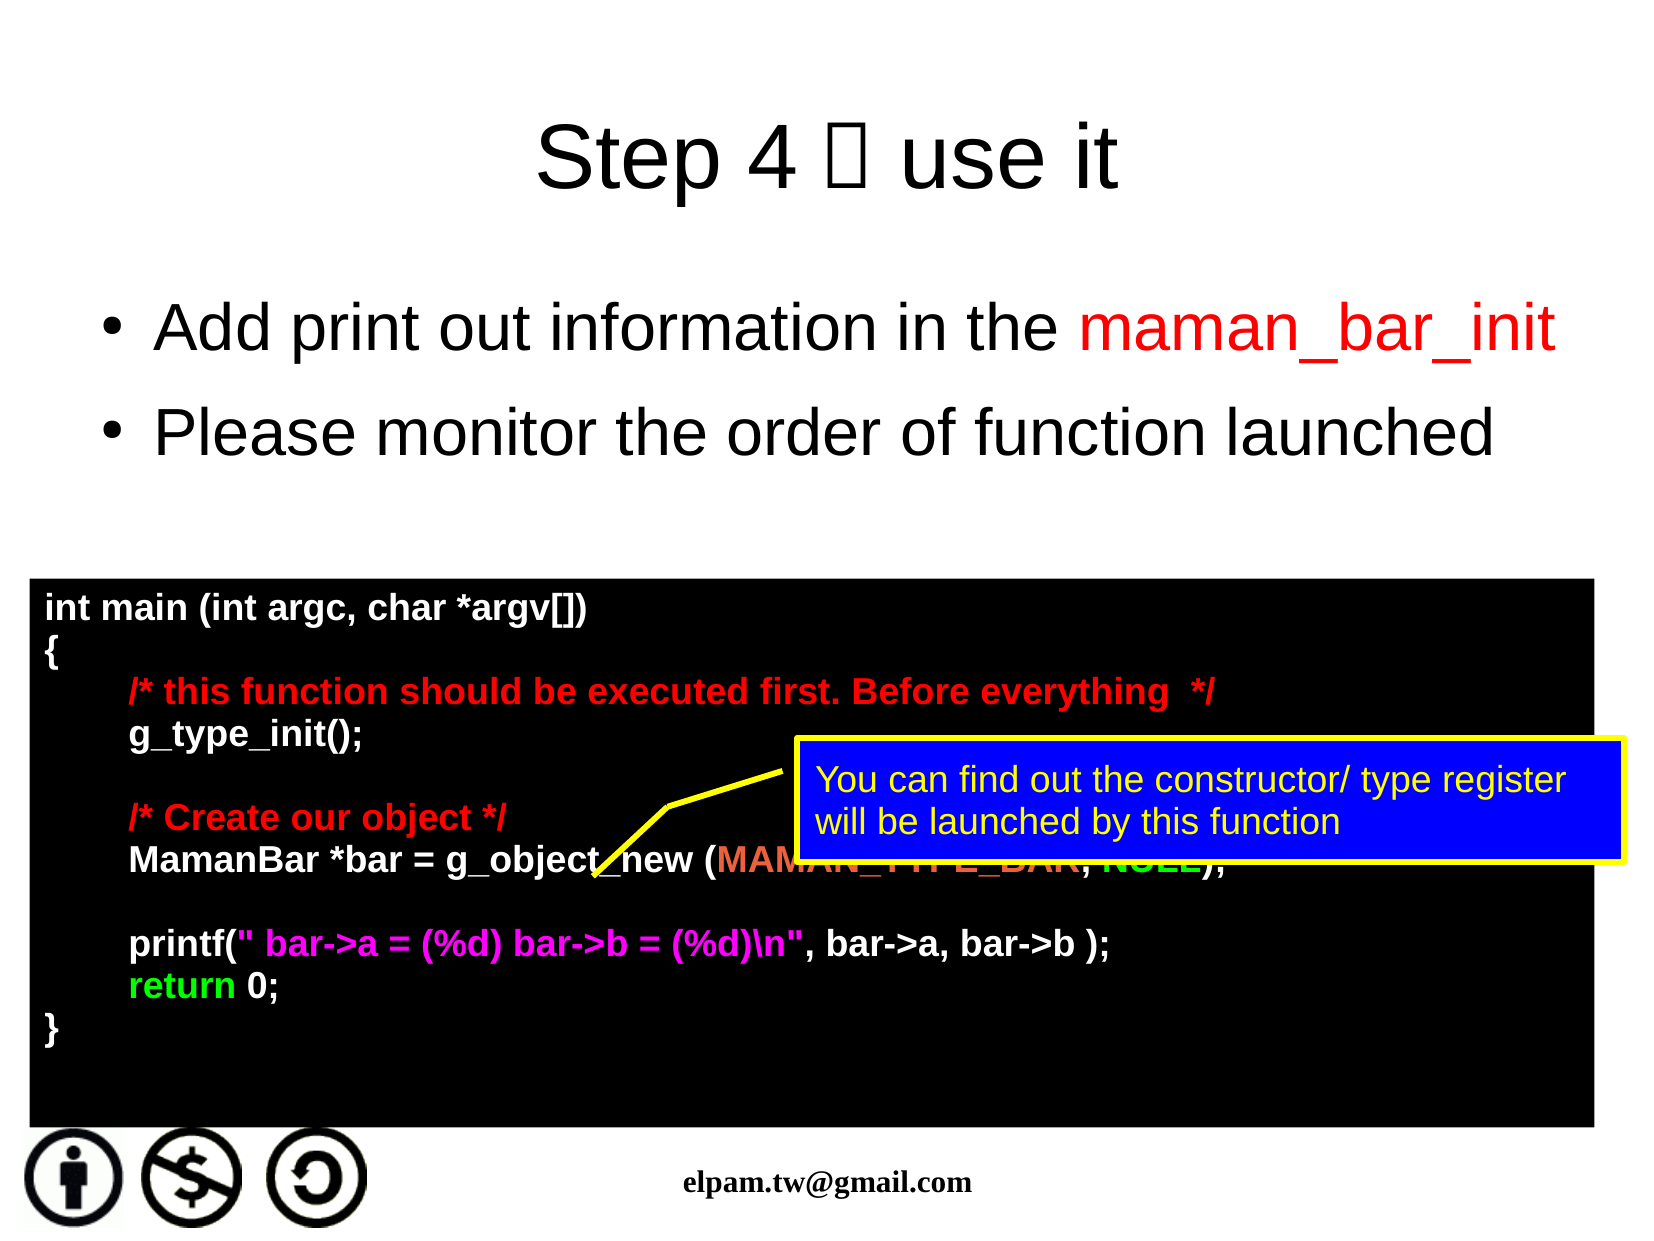

# Step 4：use it
Add print out information in the maman_bar_init
Please monitor the order of function launched
int main (int argc, char *argv[])
{
 /* this function should be executed first. Before everything */
 g_type_init();
 /* Create our object */
 MamanBar *bar = g_object_new (MAMAN_TYPE_BAR, NULL);
 printf(" bar->a = (%d) bar->b = (%d)\n", bar->a, bar->b );
 return 0;
}
You can find out the constructor/ type register will be launched by this function